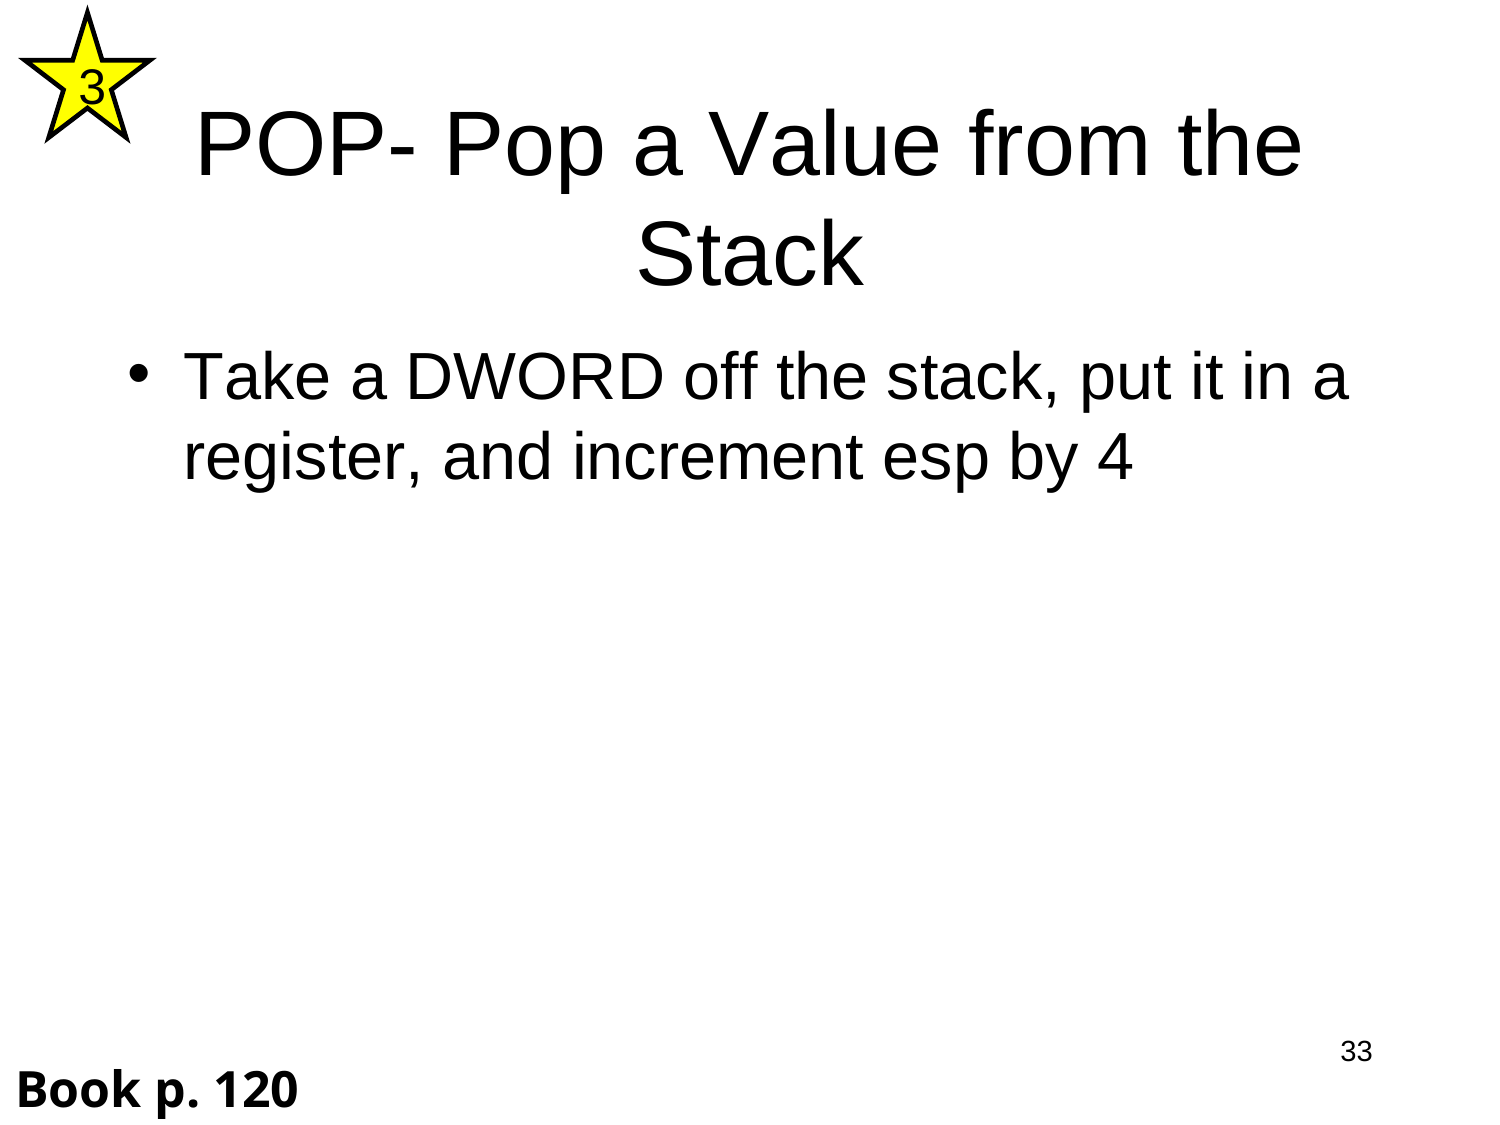

3
# POP- Pop a Value from the Stack
Take a DWORD off the stack, put it in a register, and increment esp by 4
Book p. 120